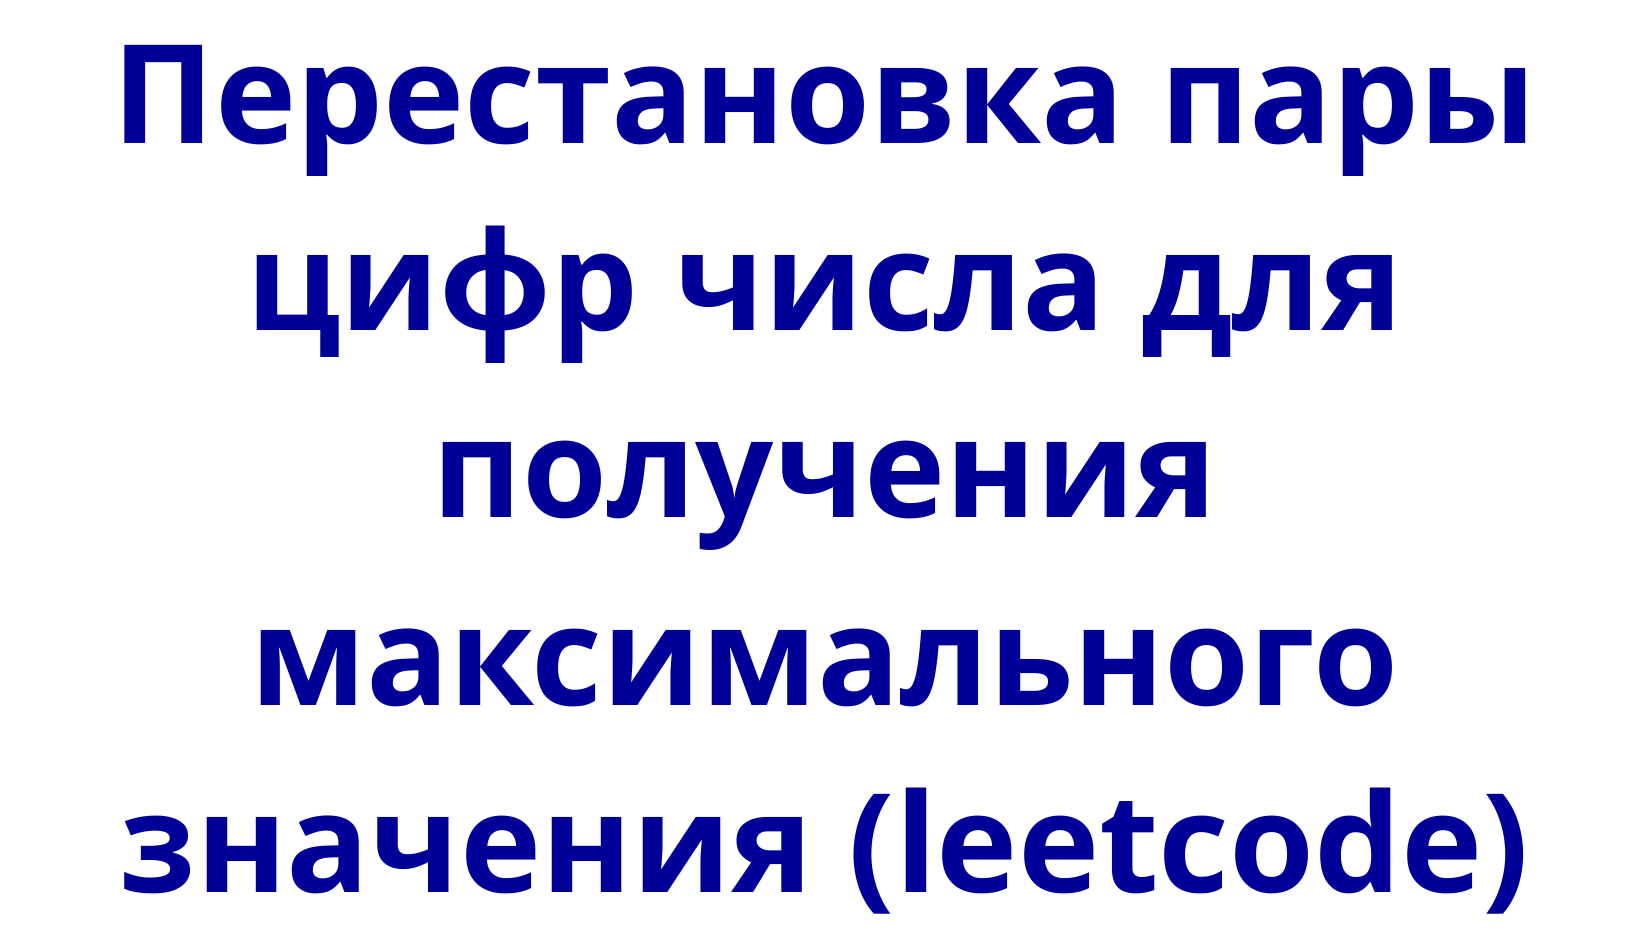

# Перестановка пары цифр числа для получения максимального значения (leetcode)